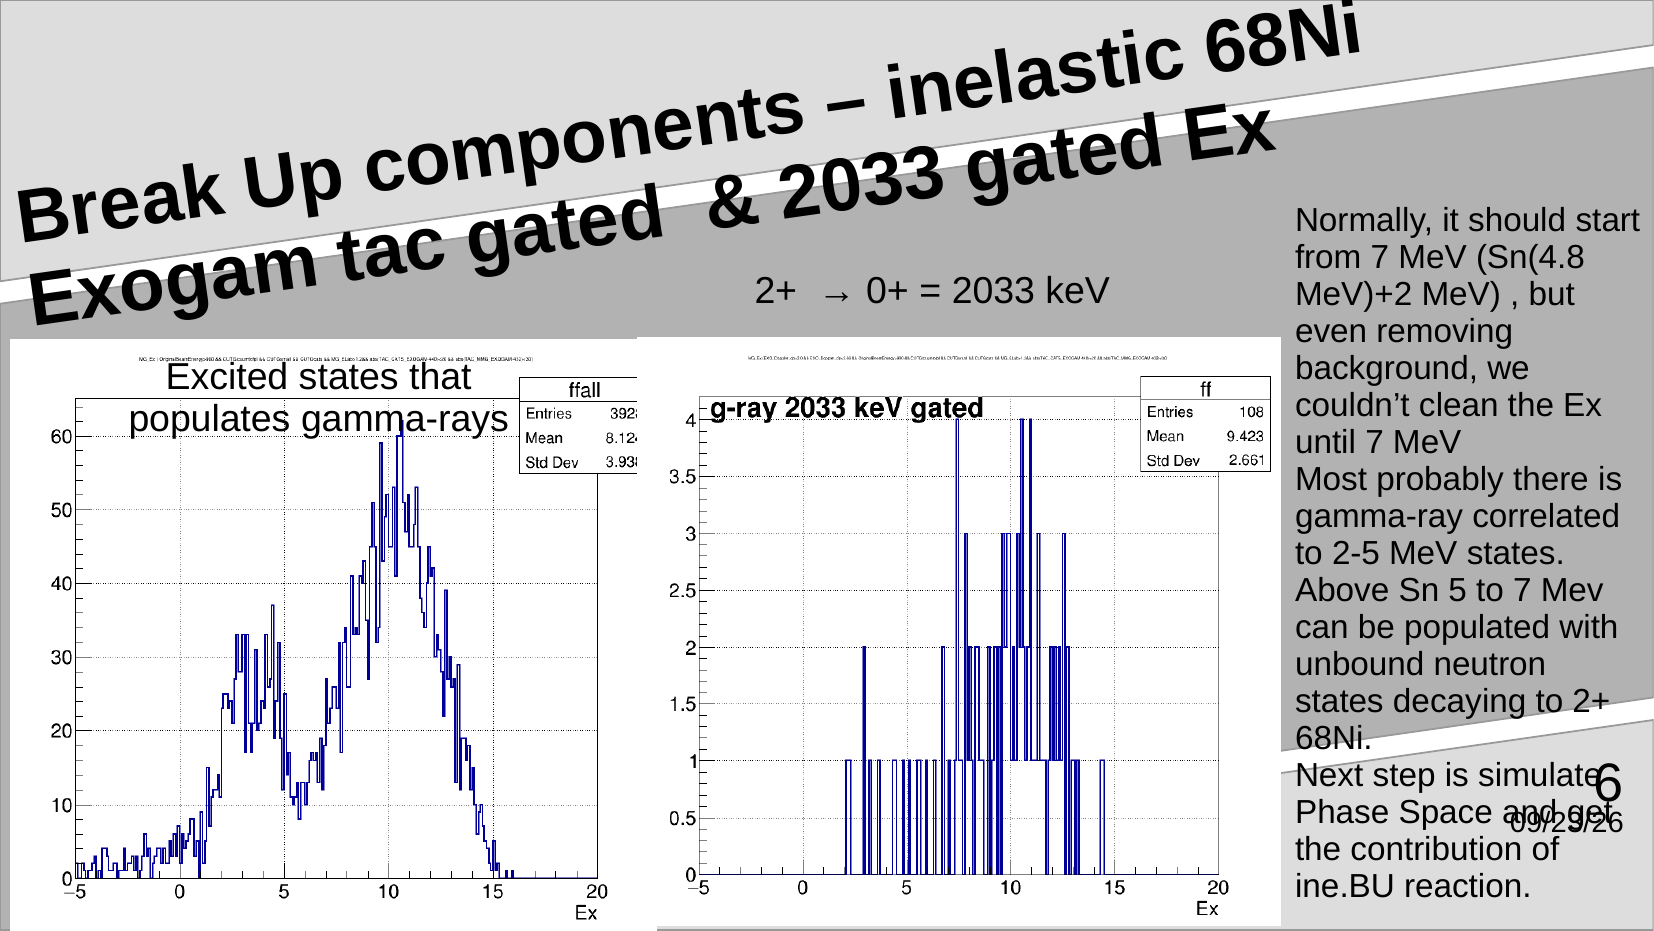

# Break Up components – inelastic 68Ni Exogam tac gated & 2033 gated Ex
Normally, it should start from 7 MeV (Sn(4.8 MeV)+2 MeV) , but even removing background, we couldn’t clean the Ex until 7 MeV
Most probably there is gamma-ray correlated to 2-5 MeV states. Above Sn 5 to 7 Mev can be populated with unbound neutron states decaying to 2+ 68Ni.
Next step is simulate Phase Space and get the contribution of ine.BU reaction.
2+ → 0+ = 2033 keV
Excited states that populates gamma-rays
6